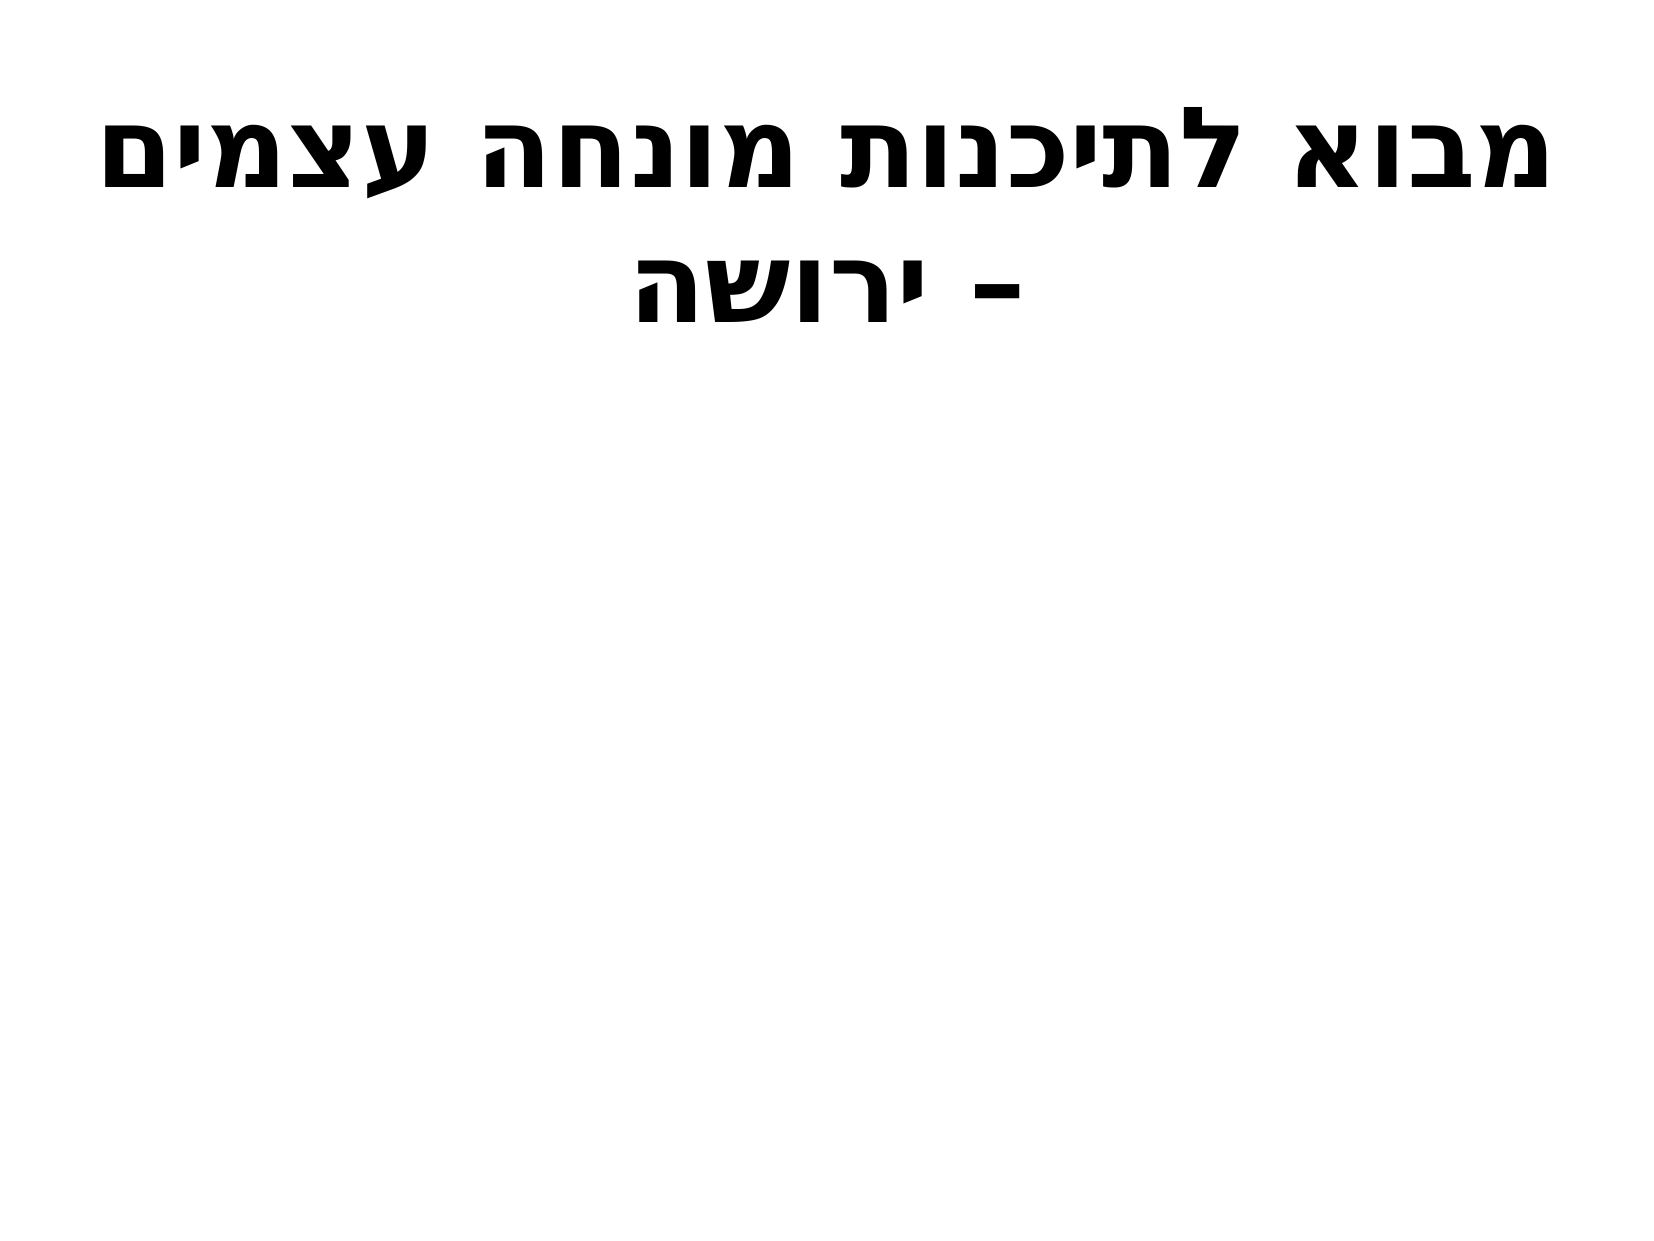

# מבוא לתיכנות מונחה עצמים – ירושה